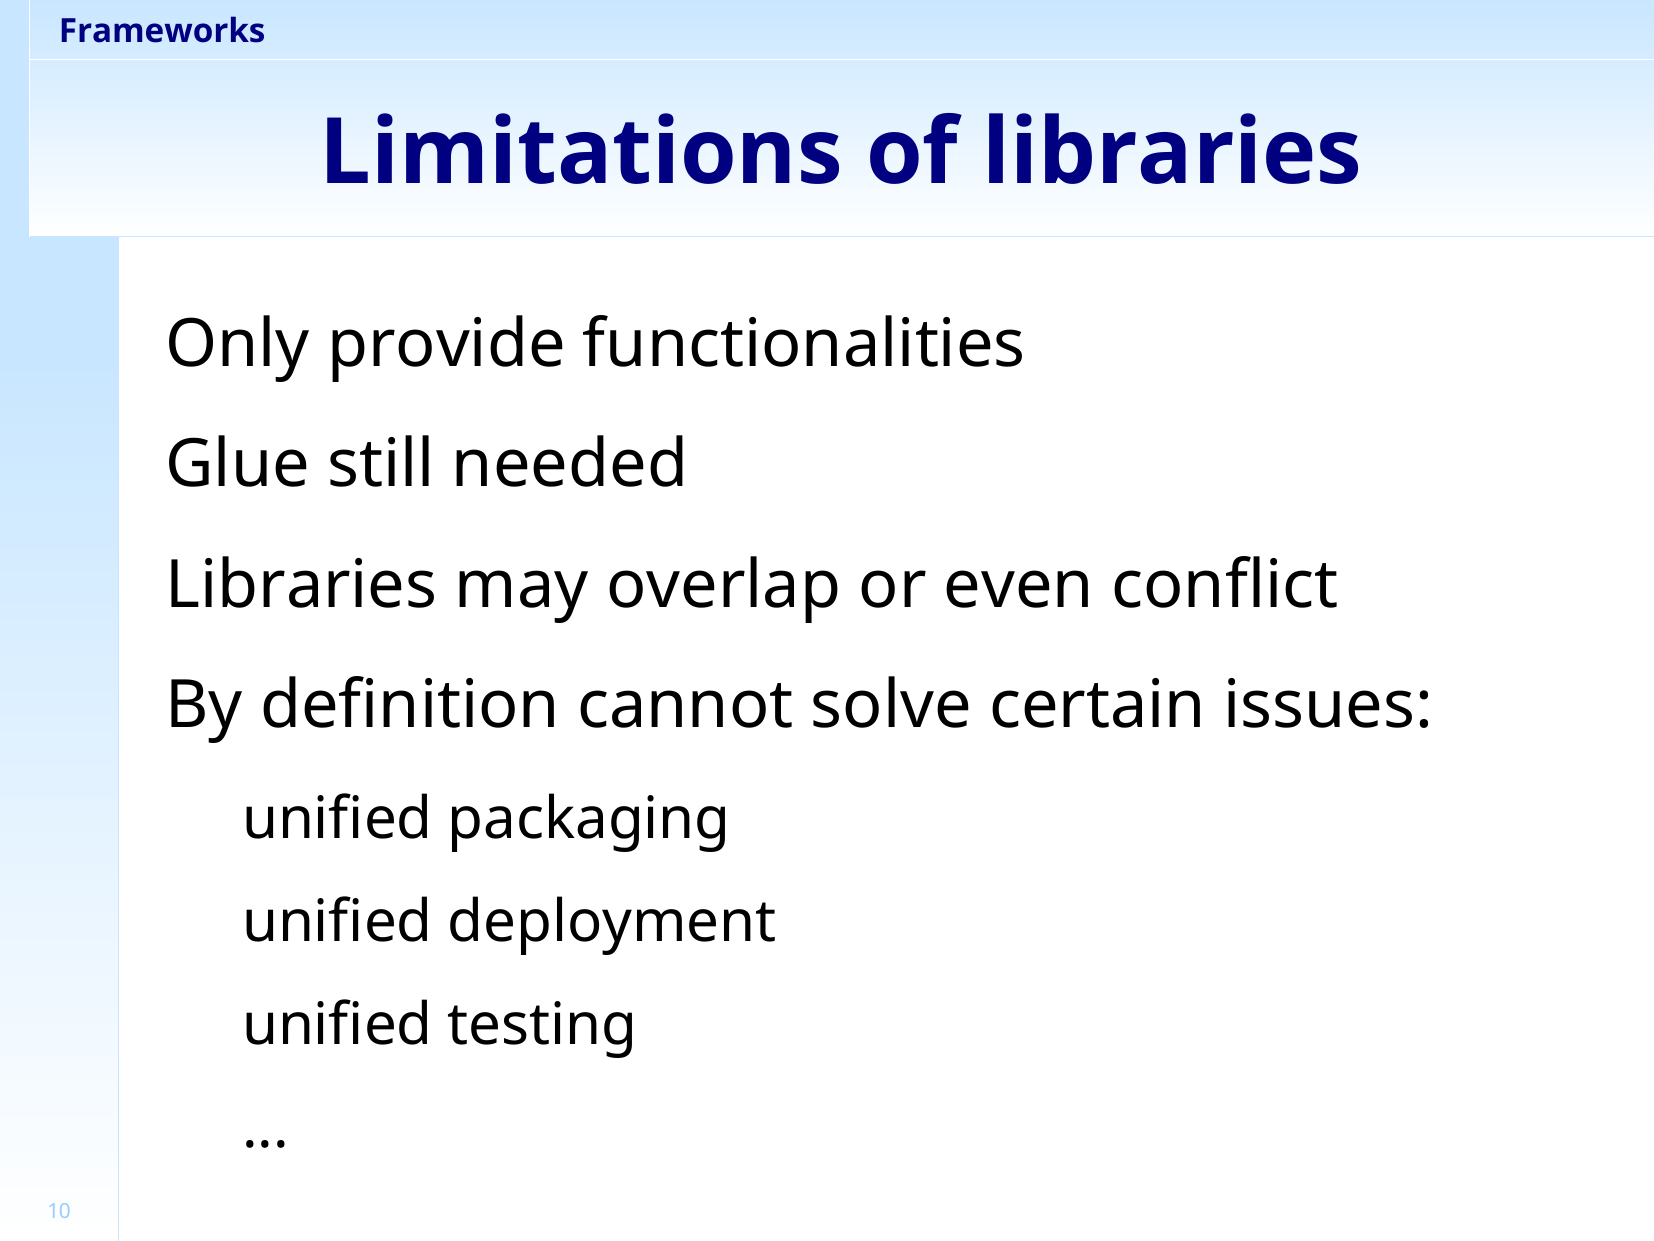

Frameworks
# Limitations of libraries
Only provide functionalities
Glue still needed
Libraries may overlap or even conflict
By definition cannot solve certain issues:
unified packaging
unified deployment
unified testing
...